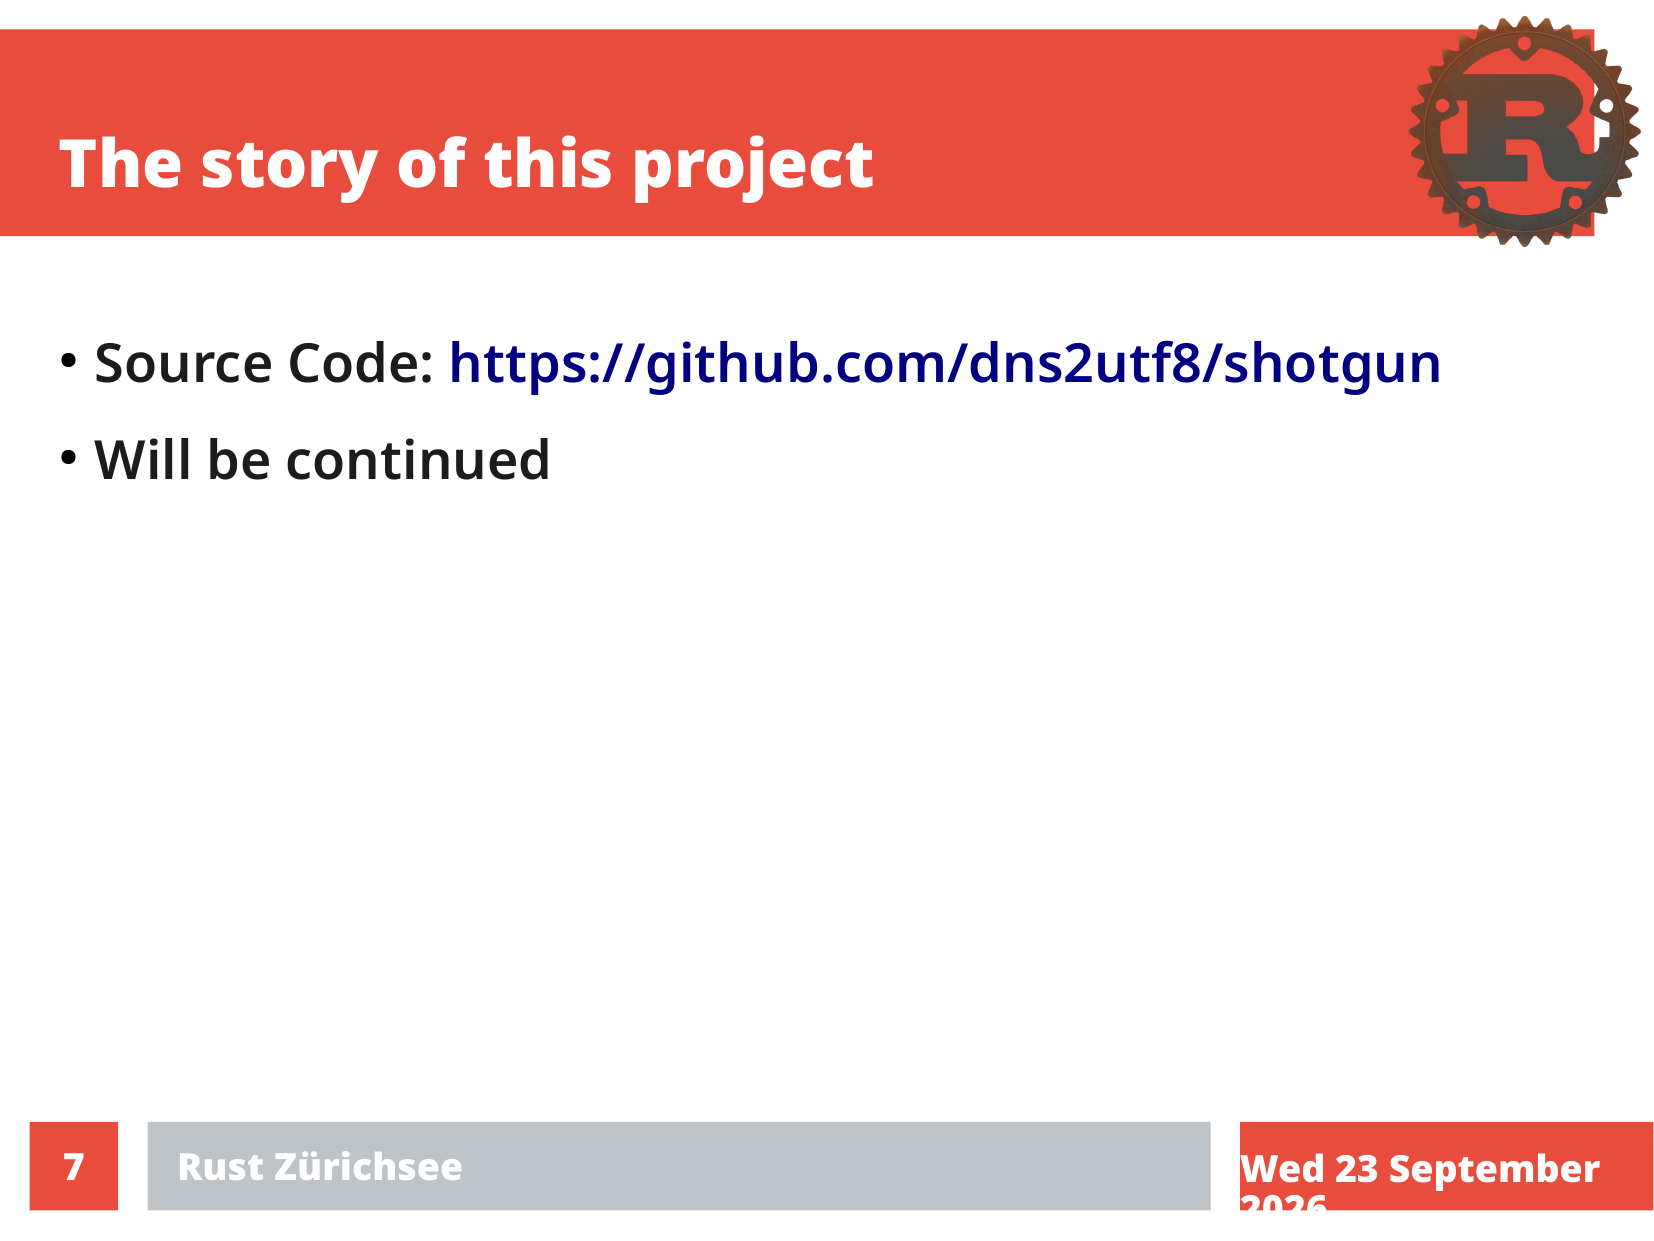

# The story of this project
Source Code: https://github.com/dns2utf8/shotgun
Will be continued
7
Rust Zürichsee